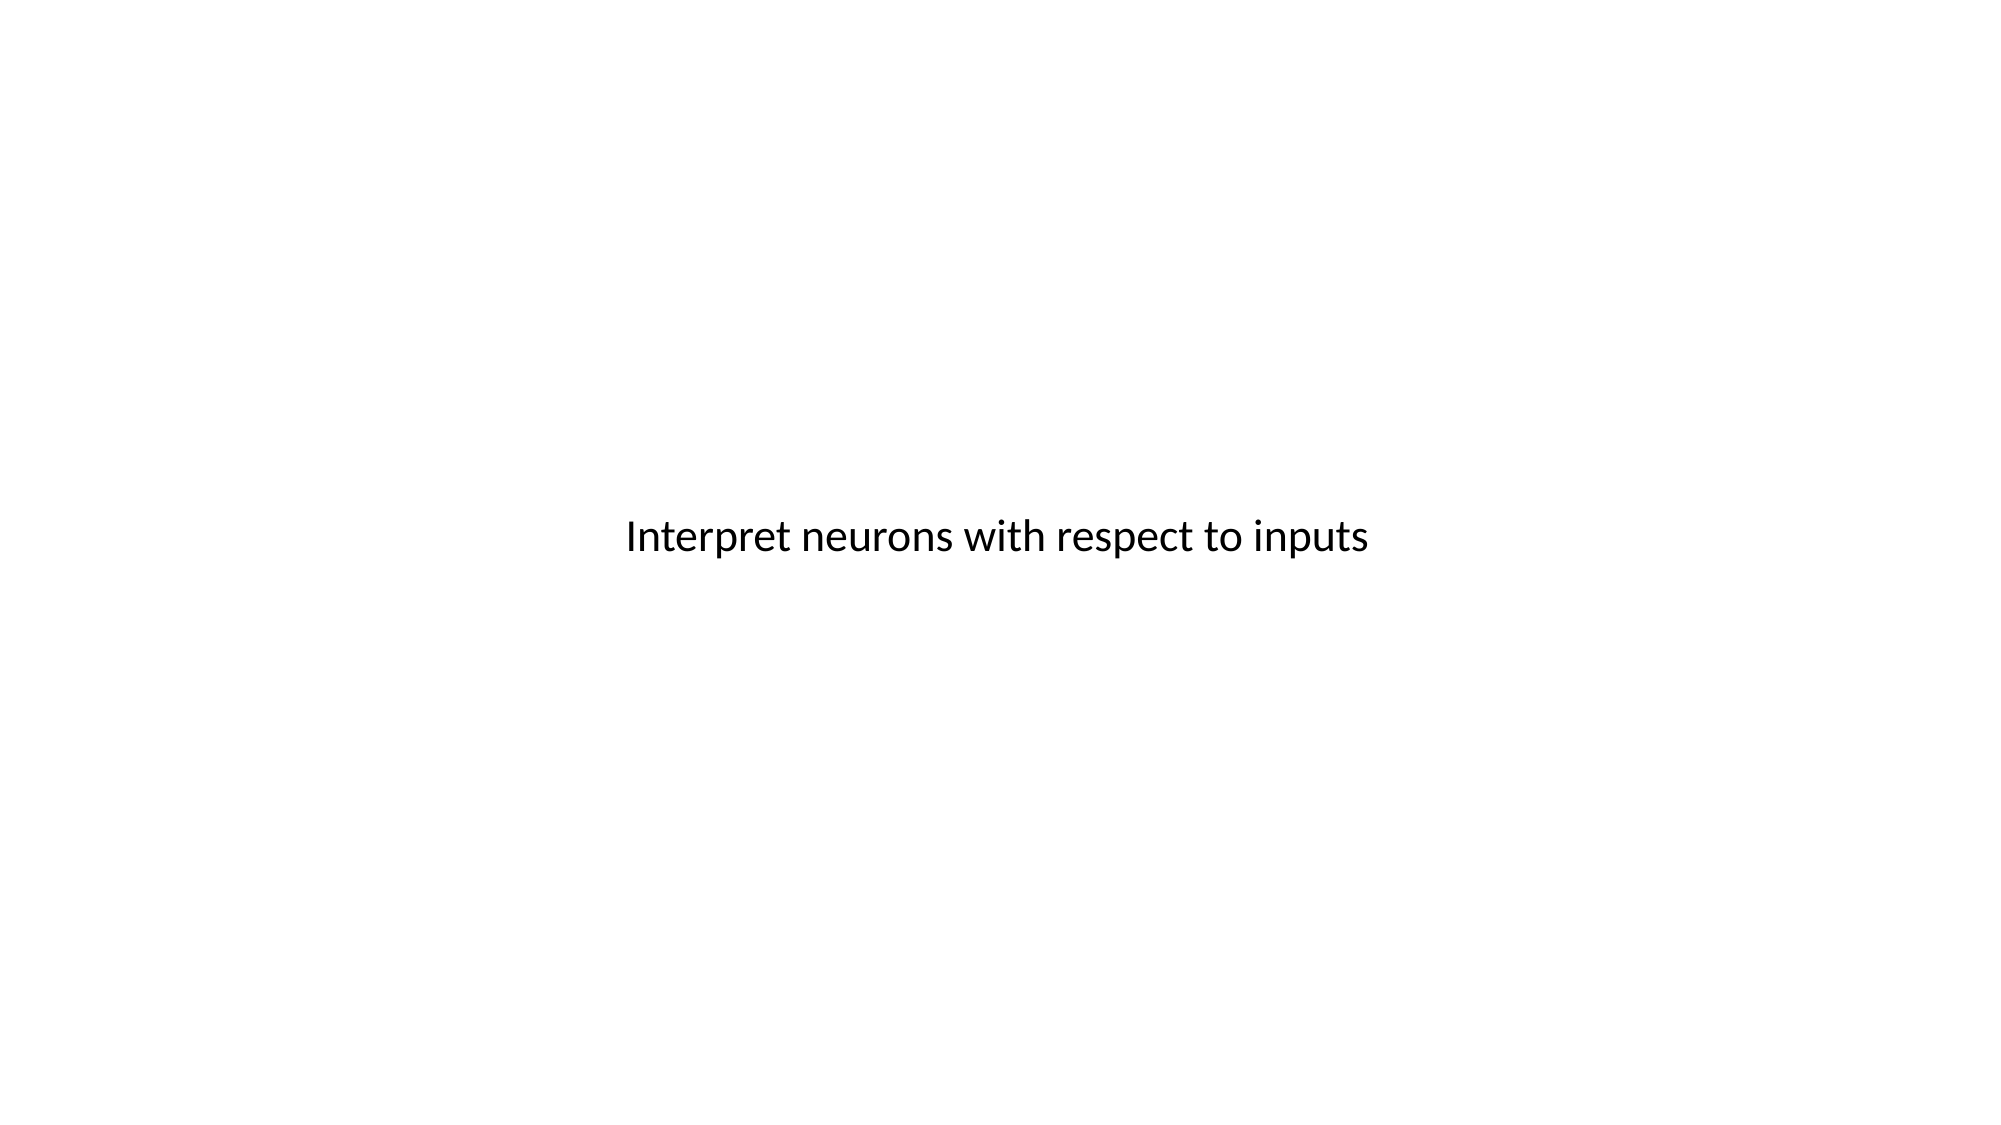

# Interpret neurons with respect to inputs